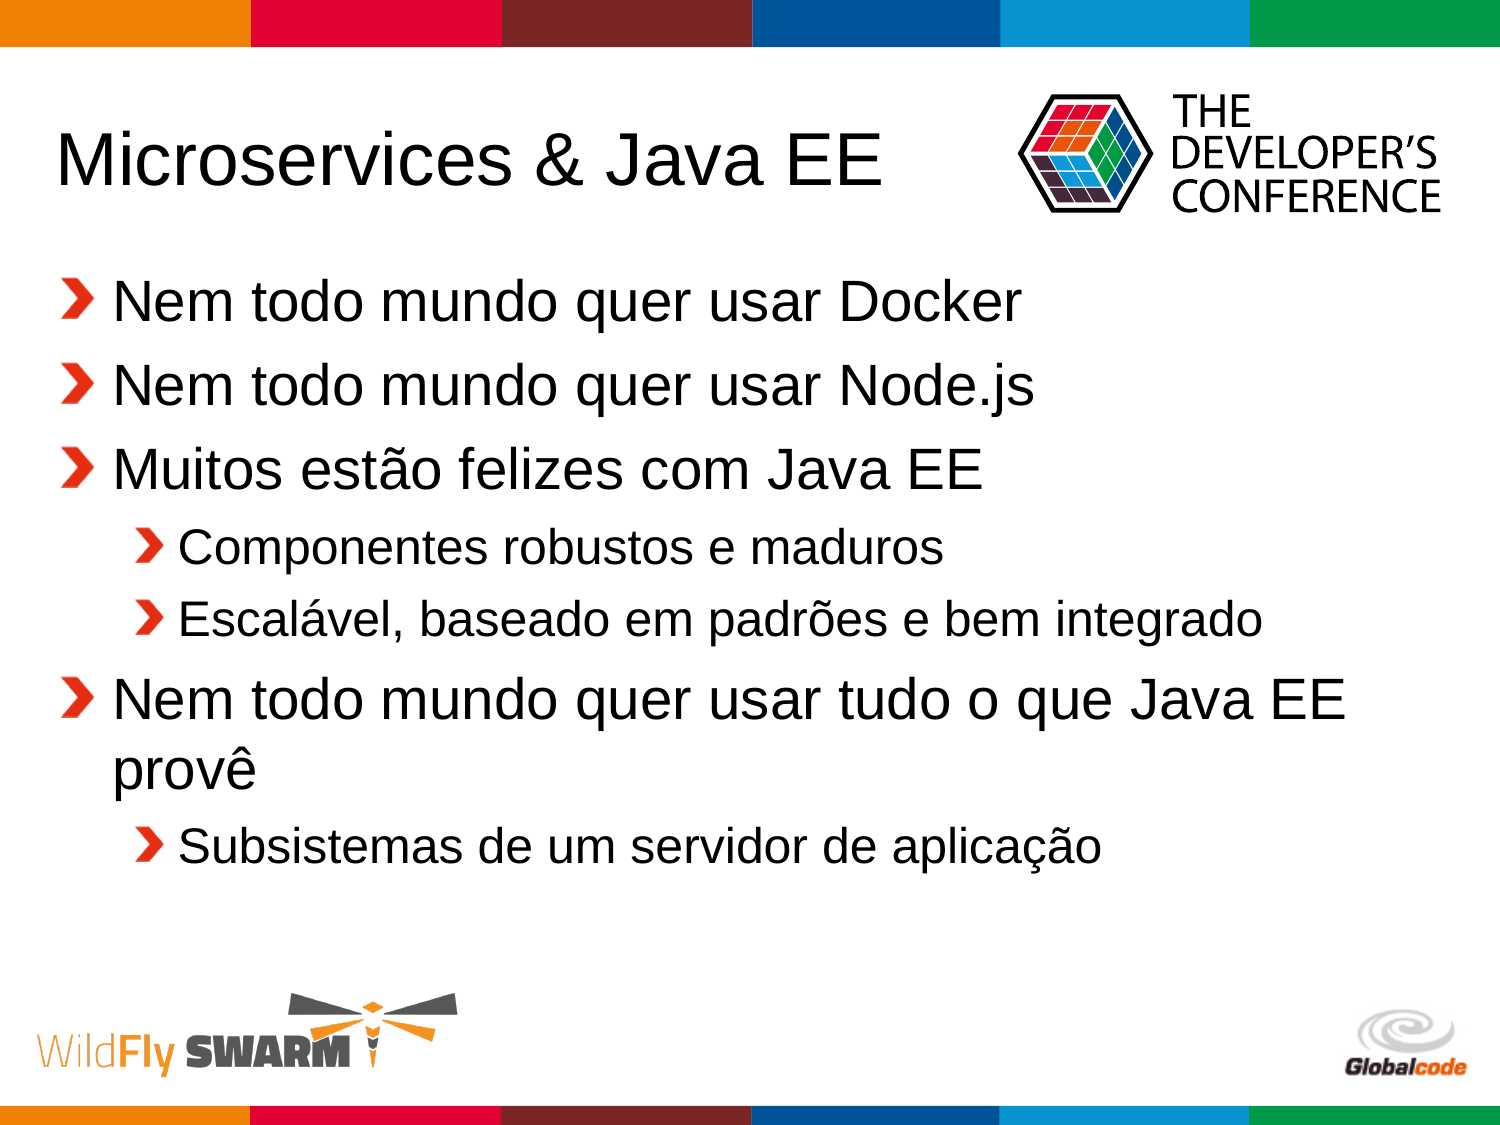

# Microservices & Java EE
Nem todo mundo quer usar Docker
Nem todo mundo quer usar Node.js
Muitos estão felizes com Java EE
Componentes robustos e maduros
Escalável, baseado em padrões e bem integrado
Nem todo mundo quer usar tudo o que Java EE provê
Subsistemas de um servidor de aplicação